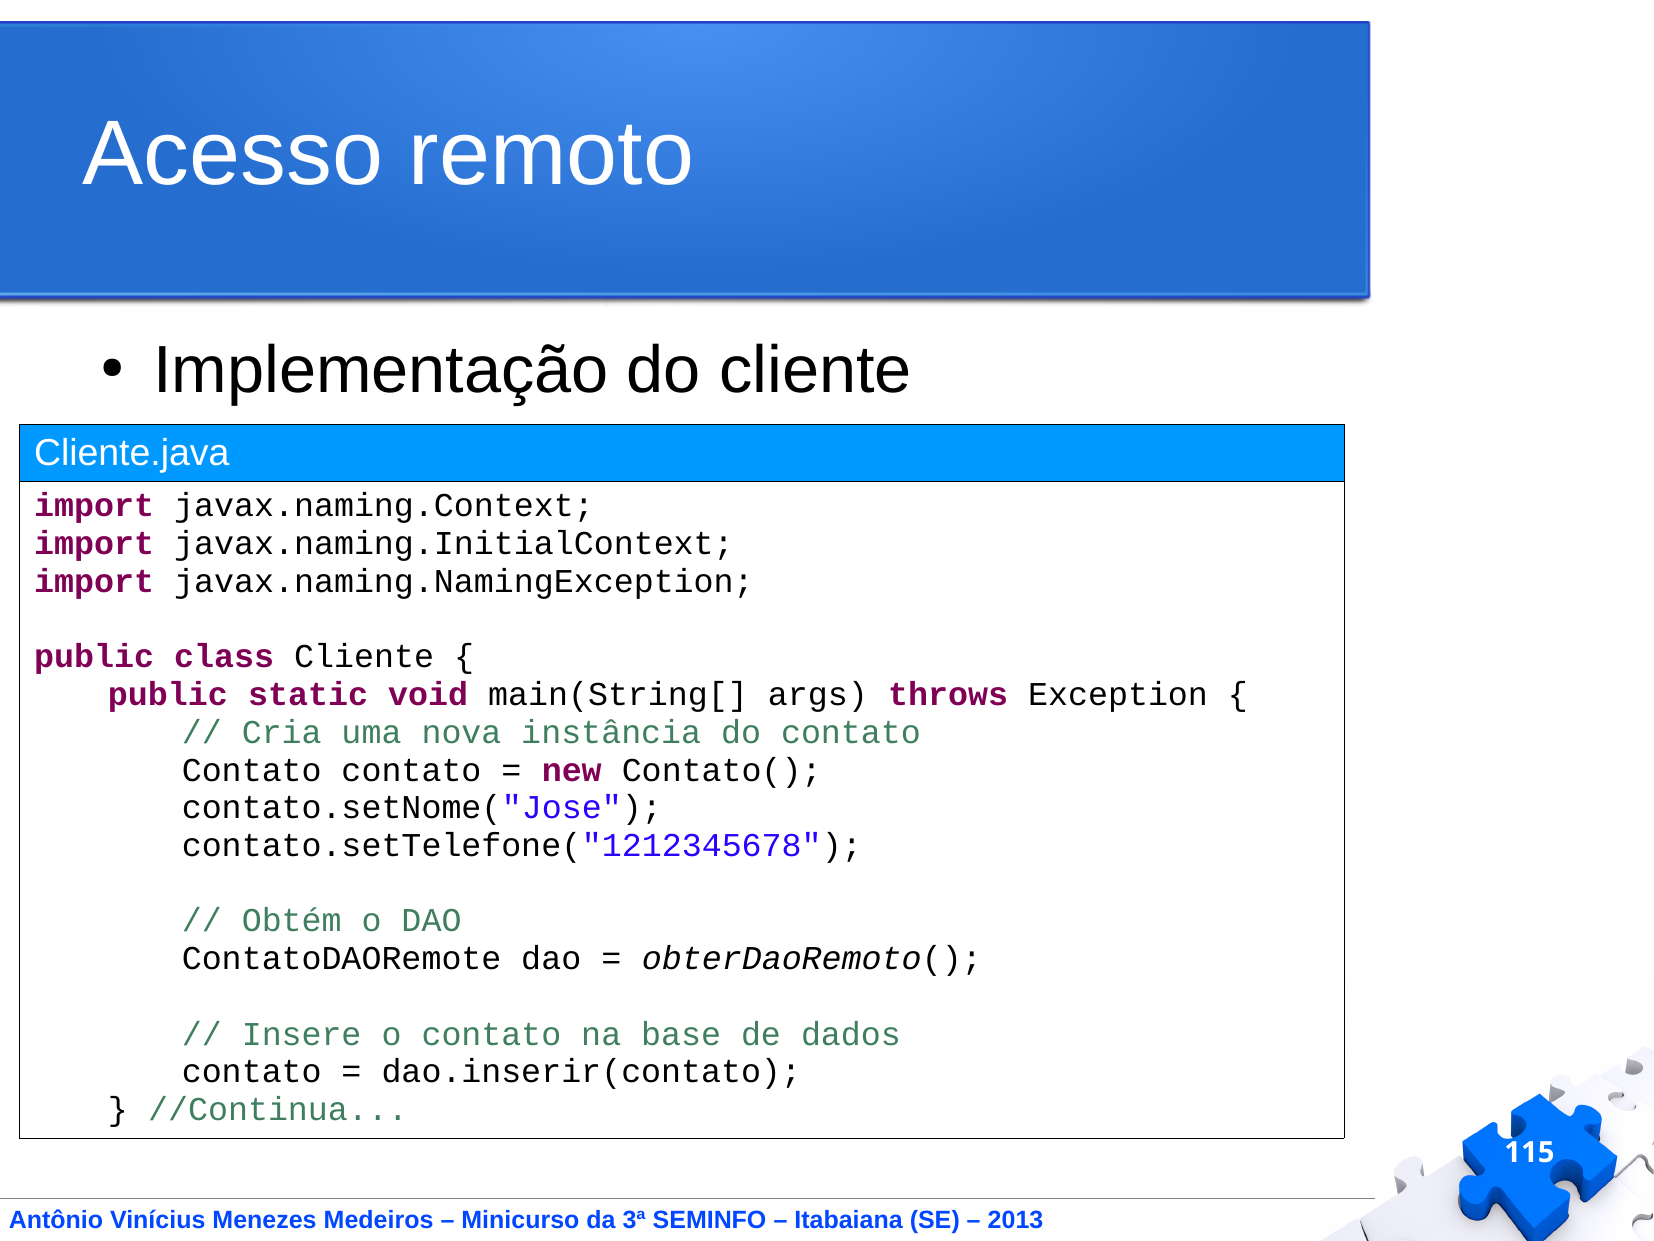

# Acesso remoto
Implementação do cliente
| Cliente.java |
| --- |
| import javax.naming.Context; import javax.naming.InitialContext; import javax.naming.NamingException; public class Cliente { public static void main(String[] args) throws Exception { // Cria uma nova instância do contato Contato contato = new Contato(); contato.setNome("Jose"); contato.setTelefone("1212345678"); // Obtém o DAO ContatoDAORemote dao = obterDaoRemoto(); // Insere o contato na base de dados contato = dao.inserir(contato); } //Continua... |
115